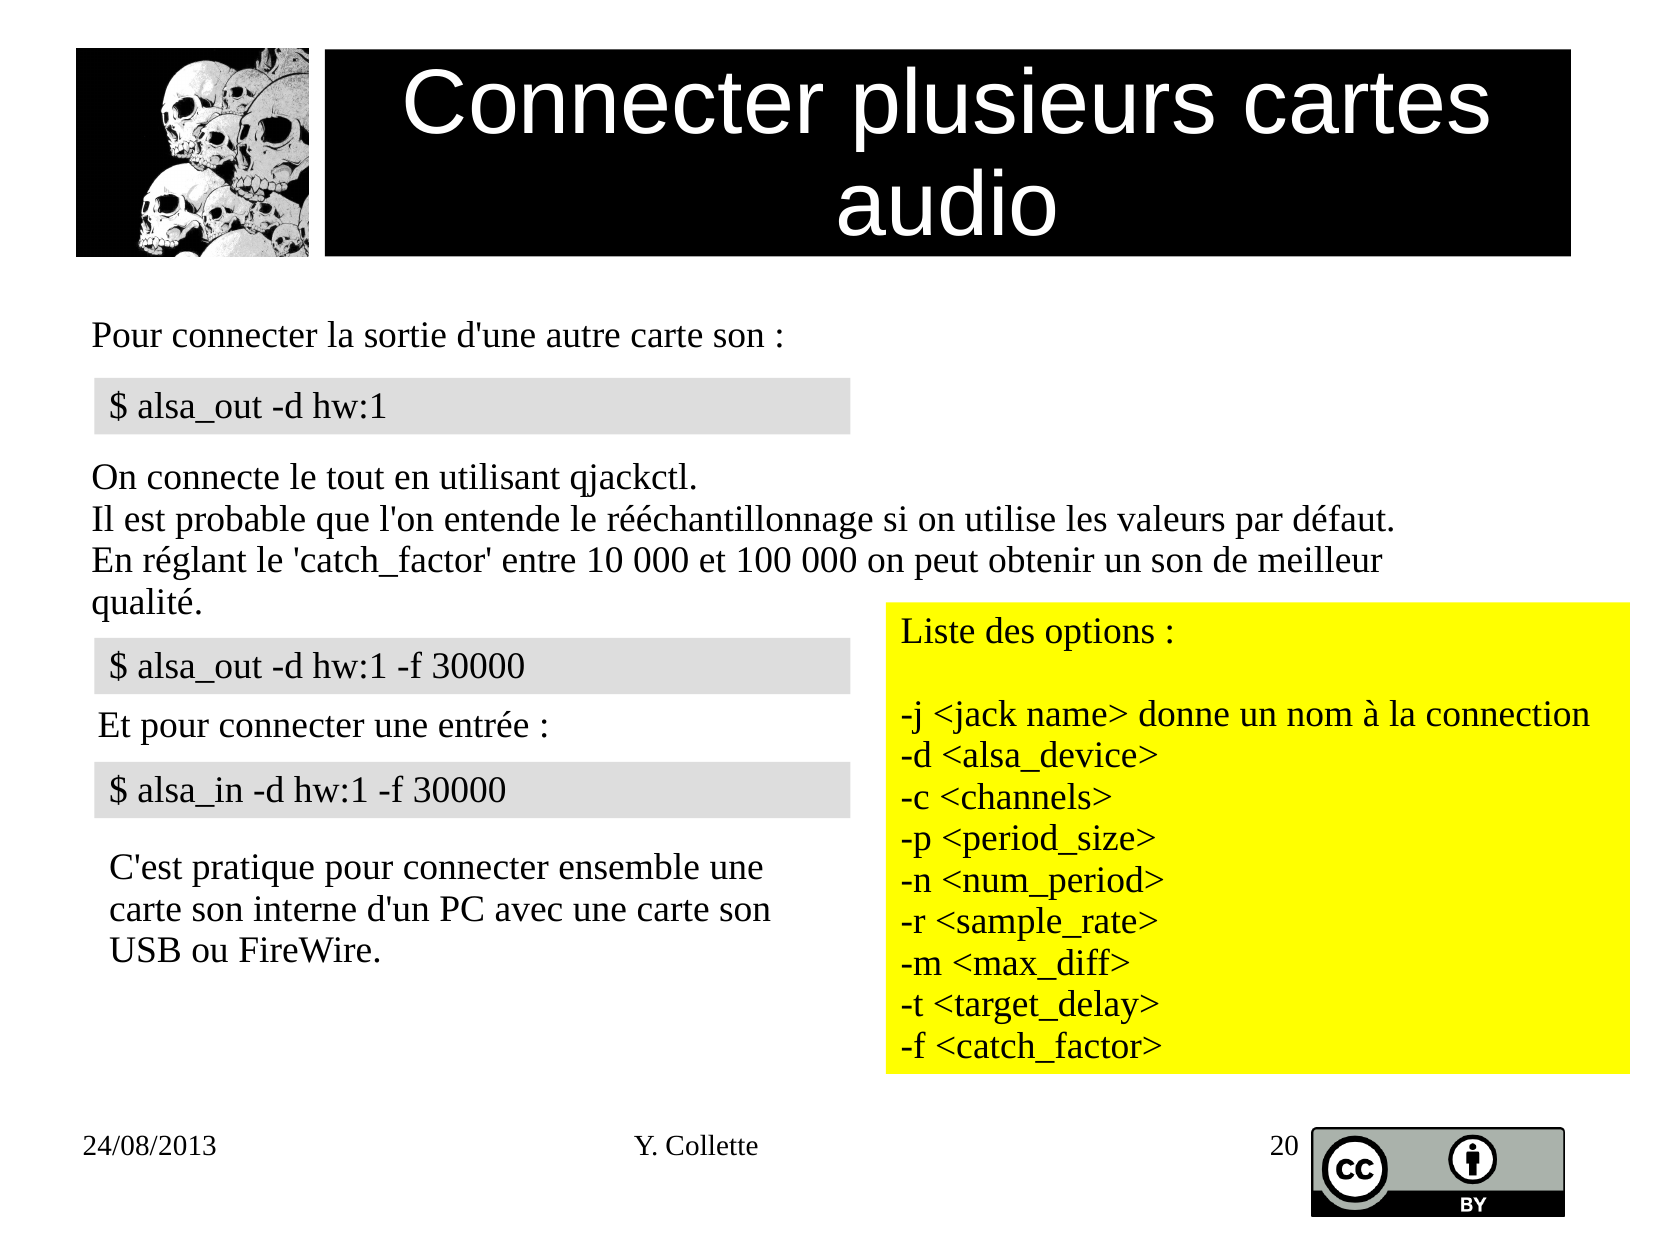

# Connecter plusieurs cartes audio
Pour connecter la sortie d'une autre carte son :
$ alsa_out -d hw:1
On connecte le tout en utilisant qjackctl.
Il est probable que l'on entende le rééchantillonnage si on utilise les valeurs par défaut.
En réglant le 'catch_factor' entre 10 000 et 100 000 on peut obtenir un son de meilleur qualité.
Liste des options :
-j <jack name> donne un nom à la connection
-d <alsa_device>
-c <channels>
-p <period_size>
-n <num_period>
-r <sample_rate>
-m <max_diff>
-t <target_delay>
-f <catch_factor>
$ alsa_out -d hw:1 -f 30000
Et pour connecter une entrée :
$ alsa_in -d hw:1 -f 30000
C'est pratique pour connecter ensemble une carte son interne d'un PC avec une carte son USB ou FireWire.
Y. Collette
20